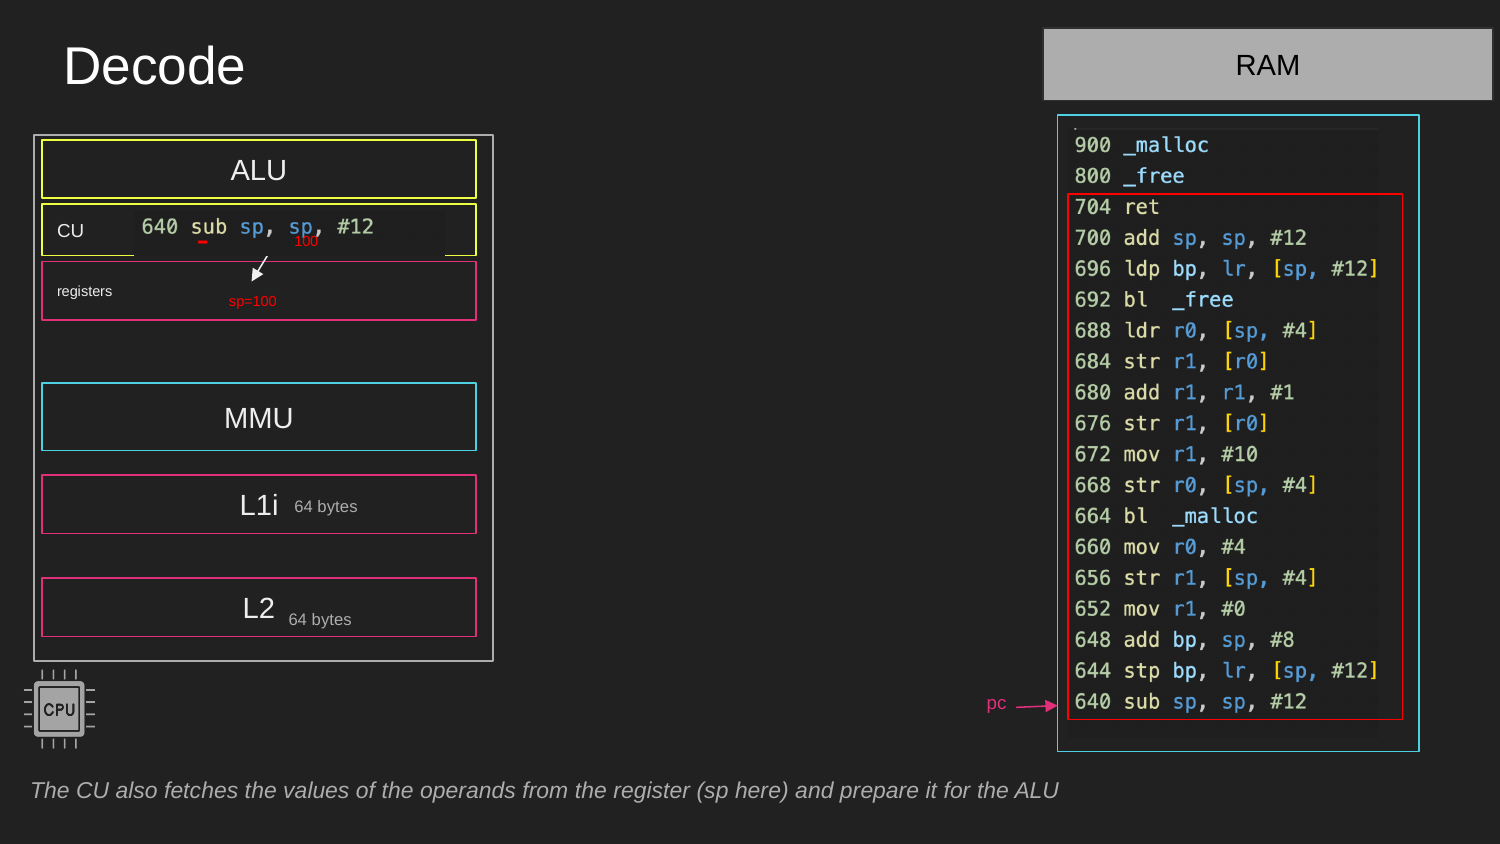

# Decode
RAM
ALU
-
CU
100
registers
sp=100
MMU
L1i
64 bytes
L2
64 bytes
pc
The CU also fetches the values of the operands from the register (sp here) and prepare it for the ALU